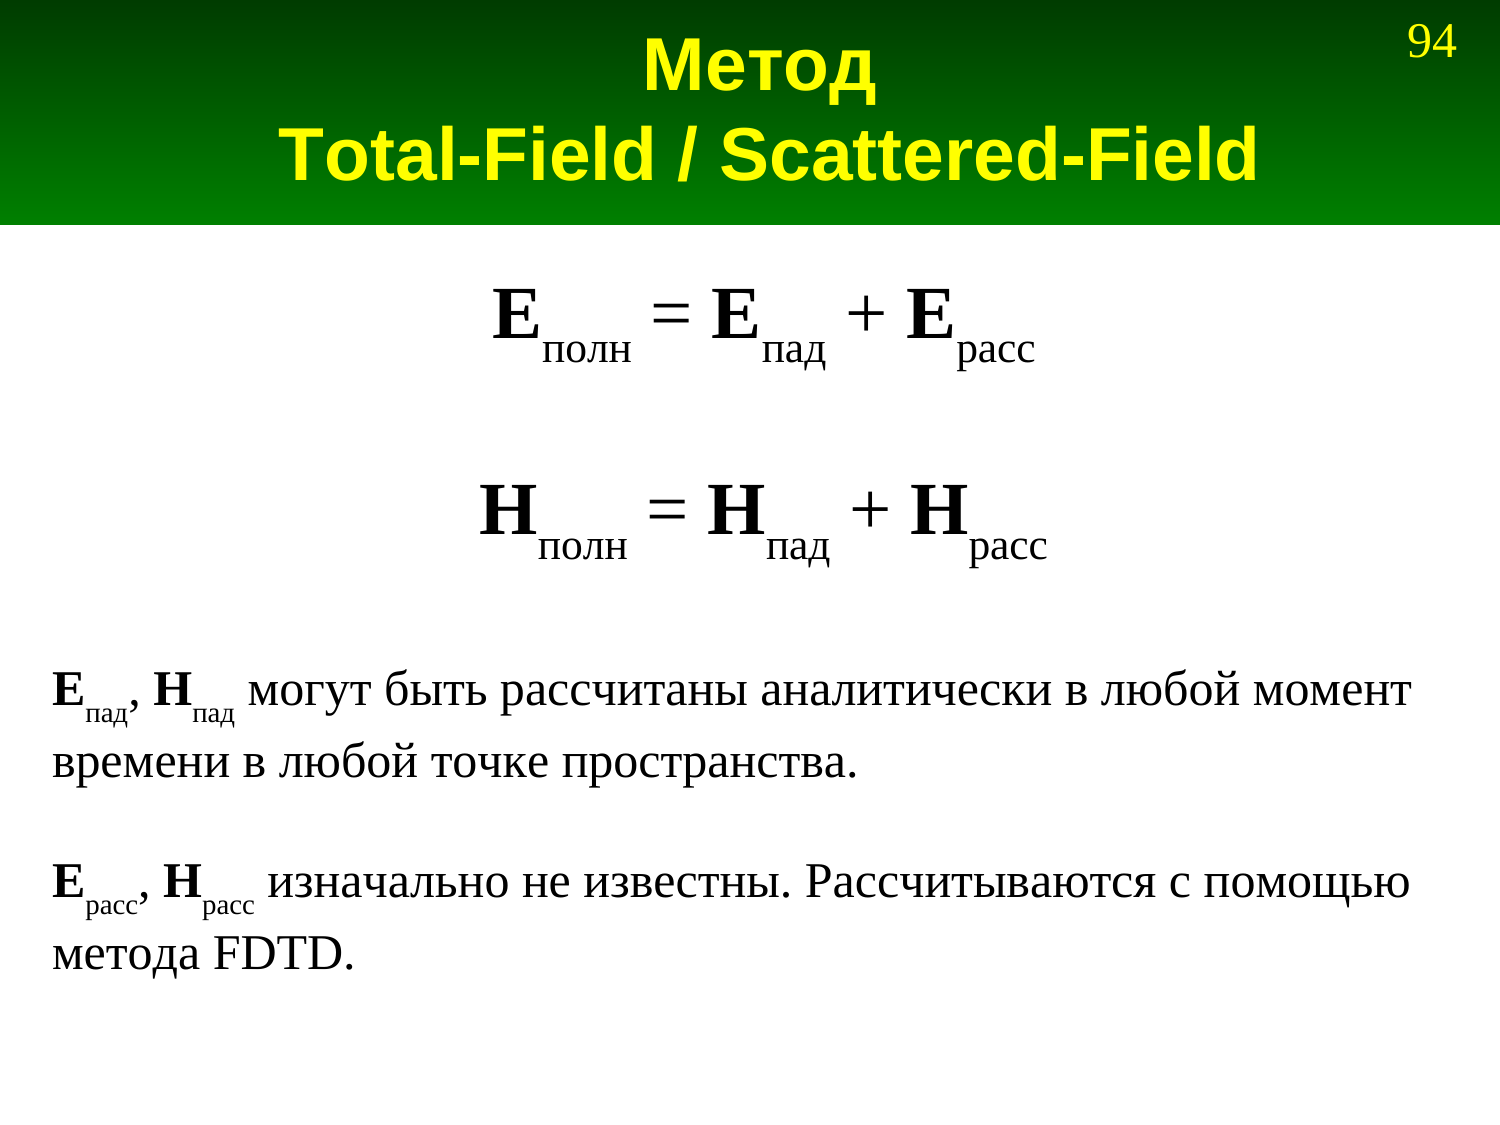

# Метод Total-Field / Scattered-Field
Eполн = Eпад + Eрасс
Hполн = Hпад + Hрасс
Eпад, Hпад могут быть рассчитаны аналитически в любой момент времени в любой точке пространства.
Eрасс, Hрасс изначально не известны. Рассчитываются с помощью метода FDTD.